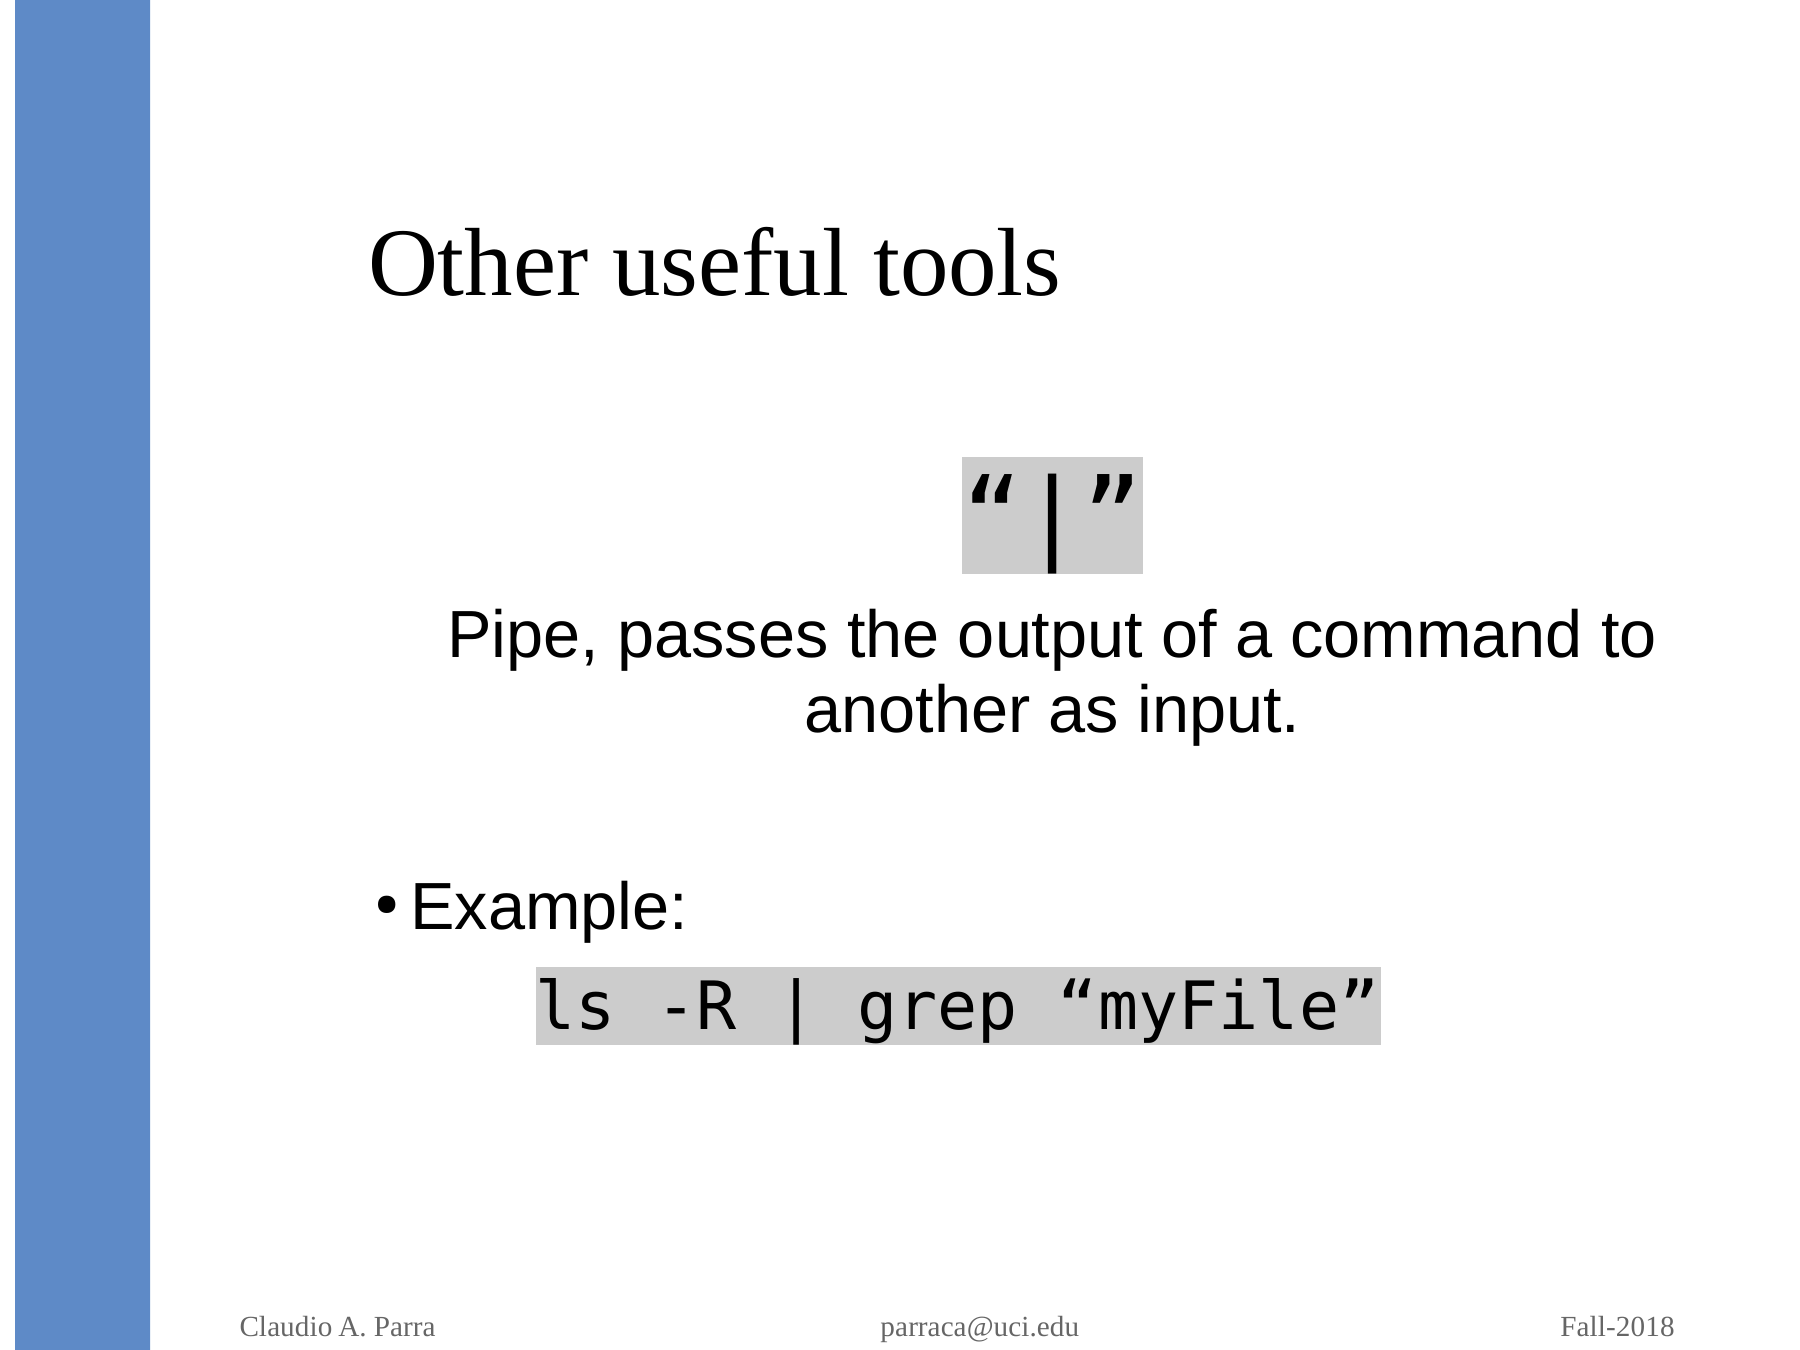

# Other useful tools
“|”
Pipe, passes the output of a command to another as input.
Example:
 ls -R | grep “myFile”